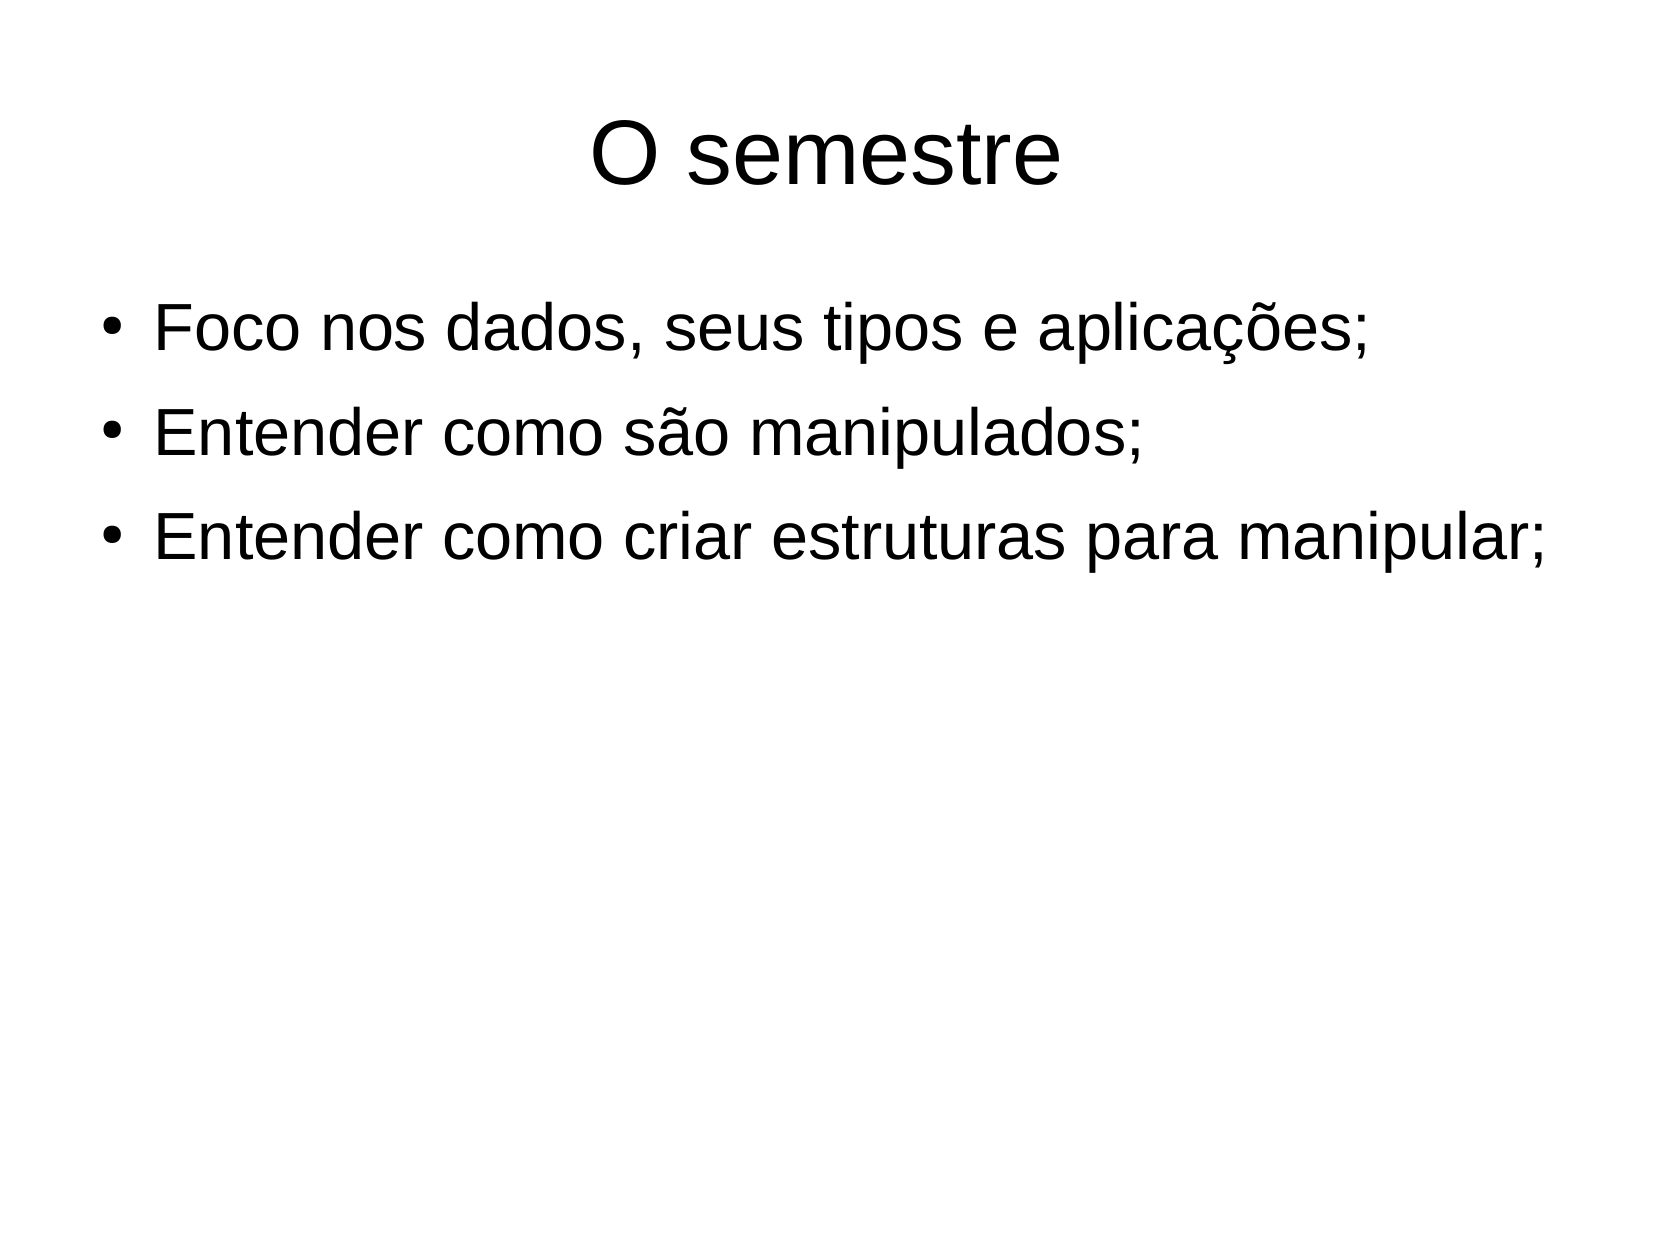

# O semestre
Foco nos dados, seus tipos e aplicações;
Entender como são manipulados;
Entender como criar estruturas para manipular;